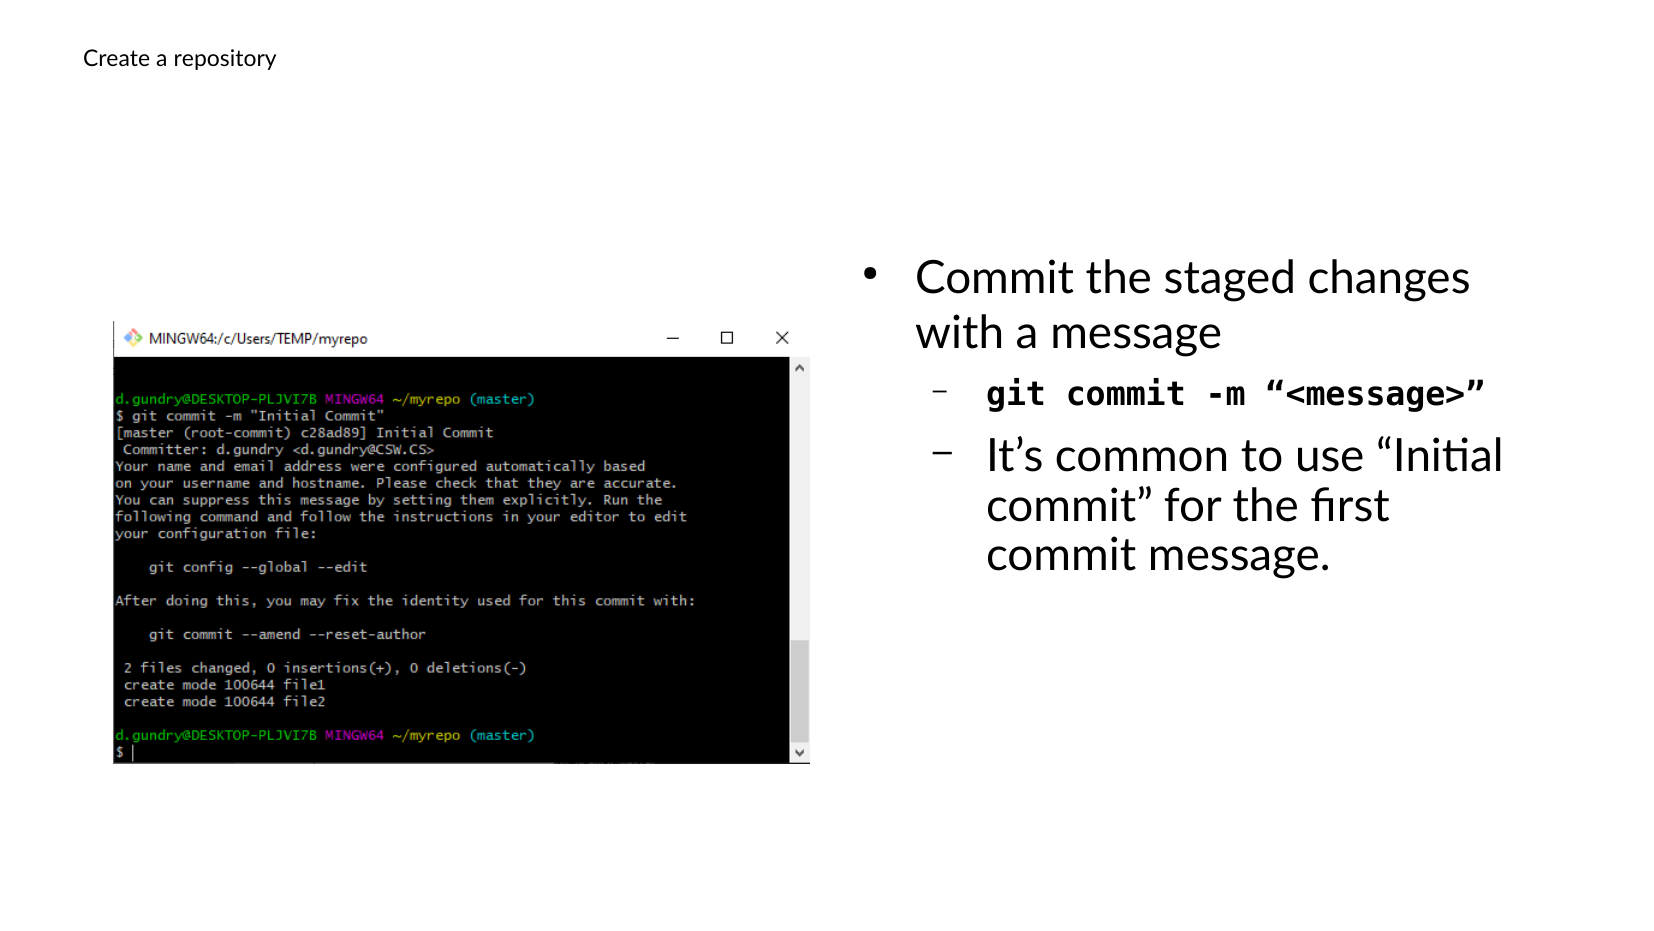

Create a repository
# Commit the staged changes with a message
git commit -m “<message>”
It’s common to use “Initial commit” for the first commit message.